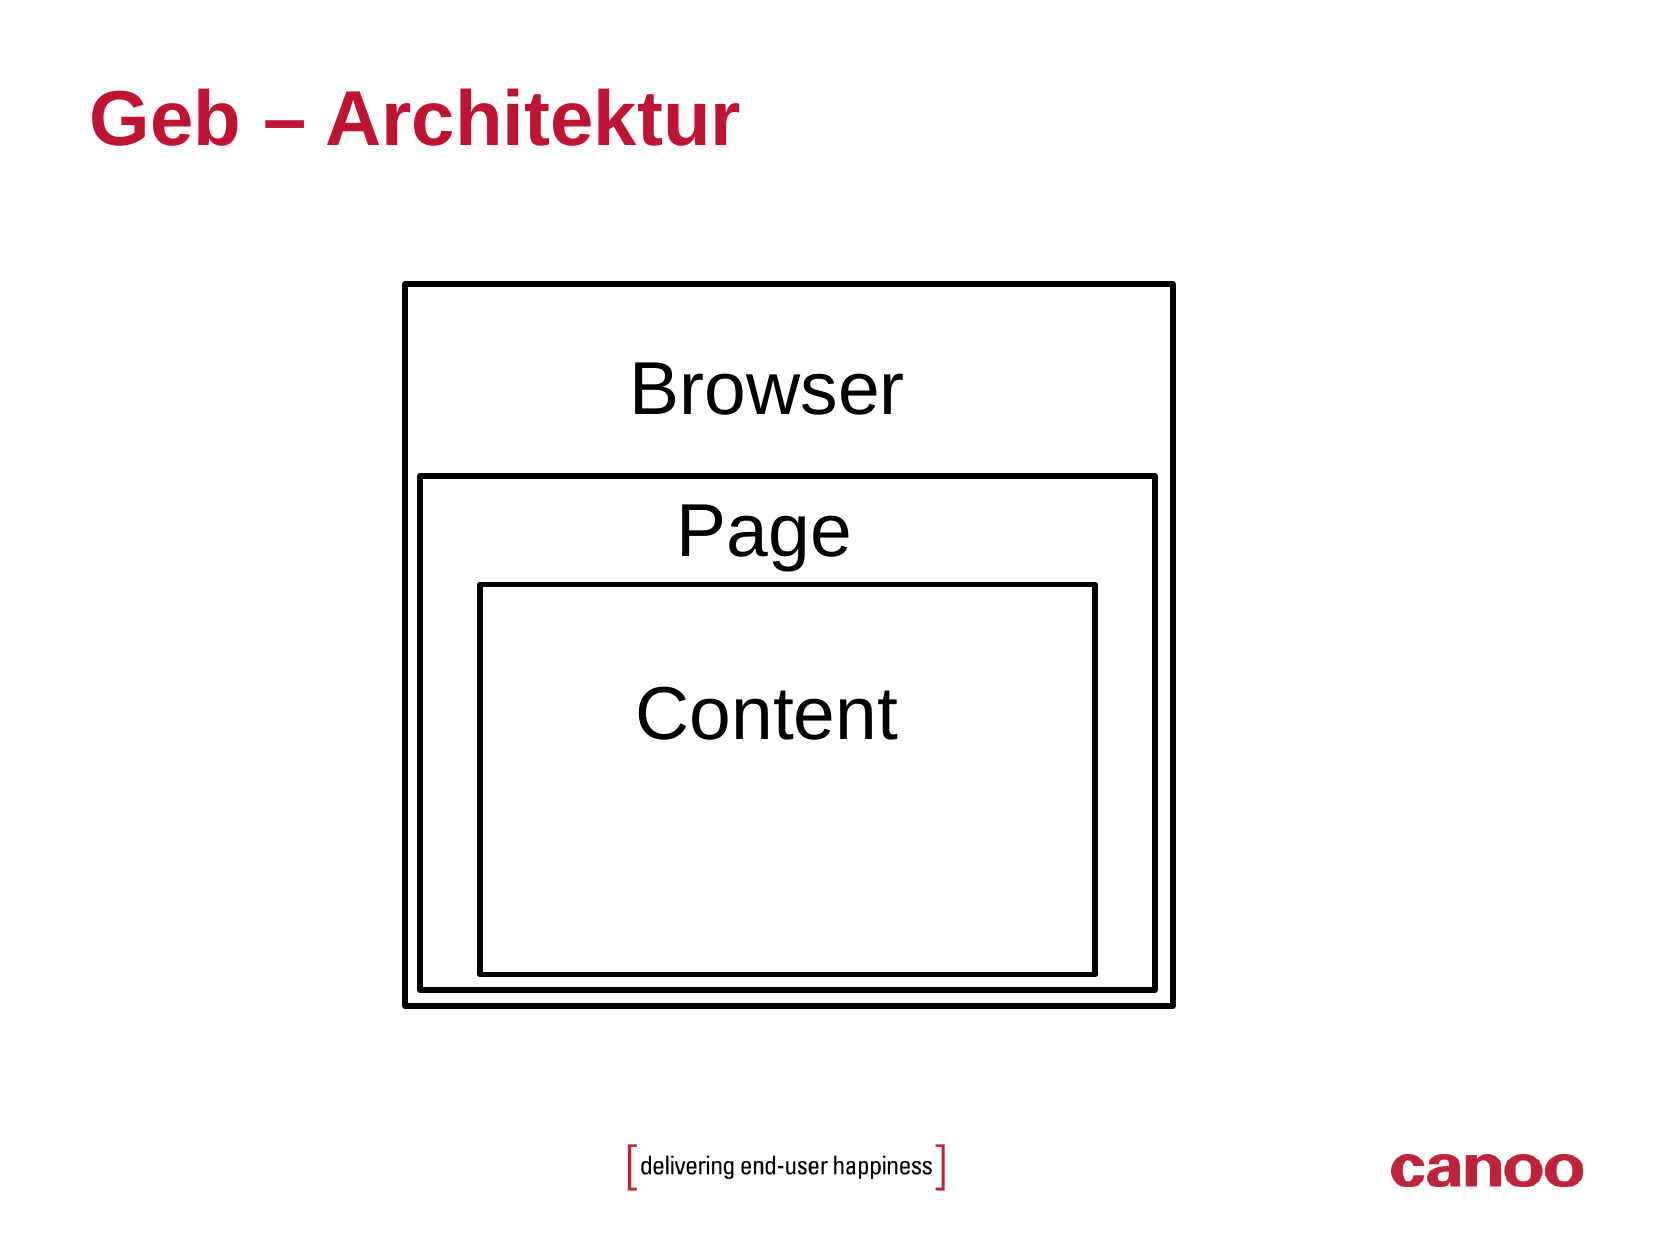

# Geb – Architektur
Browser
Page
Content